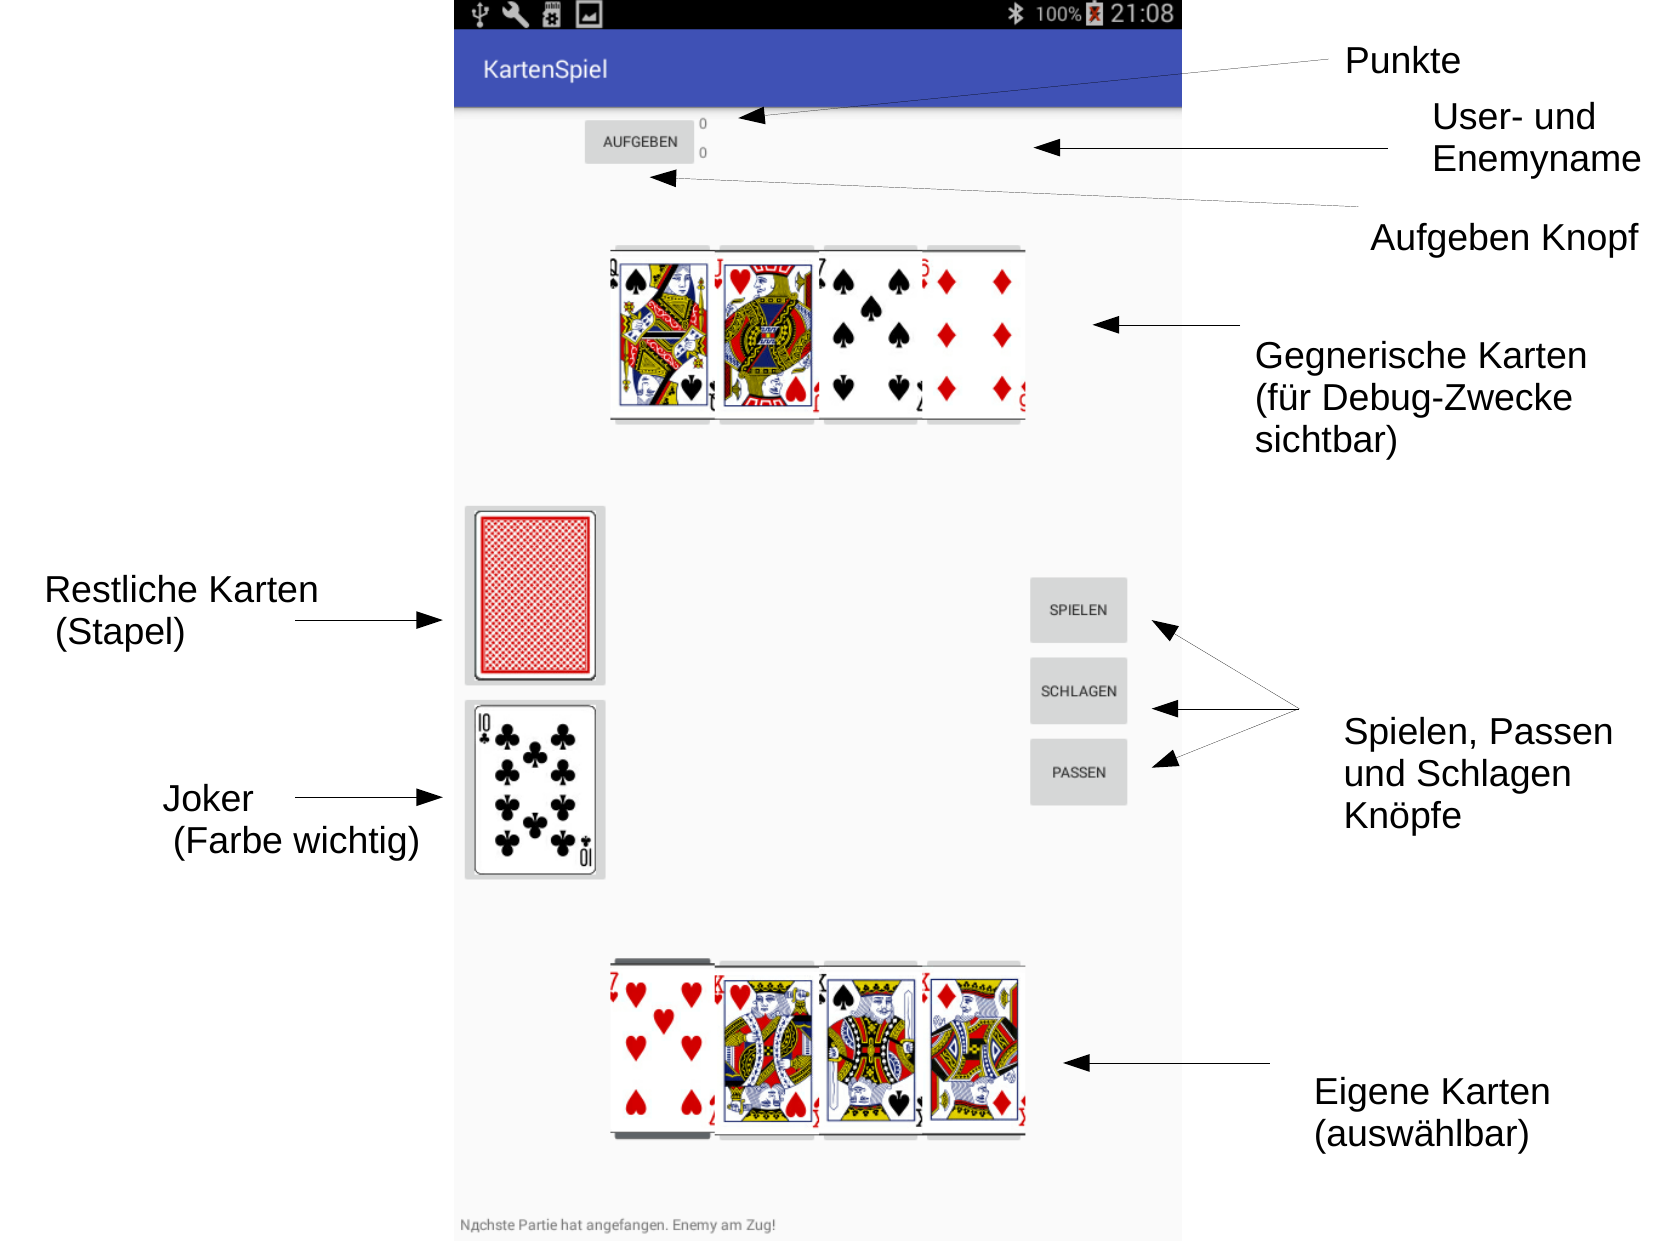

Punkte
User- und
Enemyname
Aufgeben Knopf
Gegnerische Karten
(für Debug-Zwecke
sichtbar)
Restliche Karten
 (Stapel)
Spielen, Passen
und Schlagen
Knöpfe
Joker
 (Farbe wichtig)
Eigene Karten
(auswählbar)